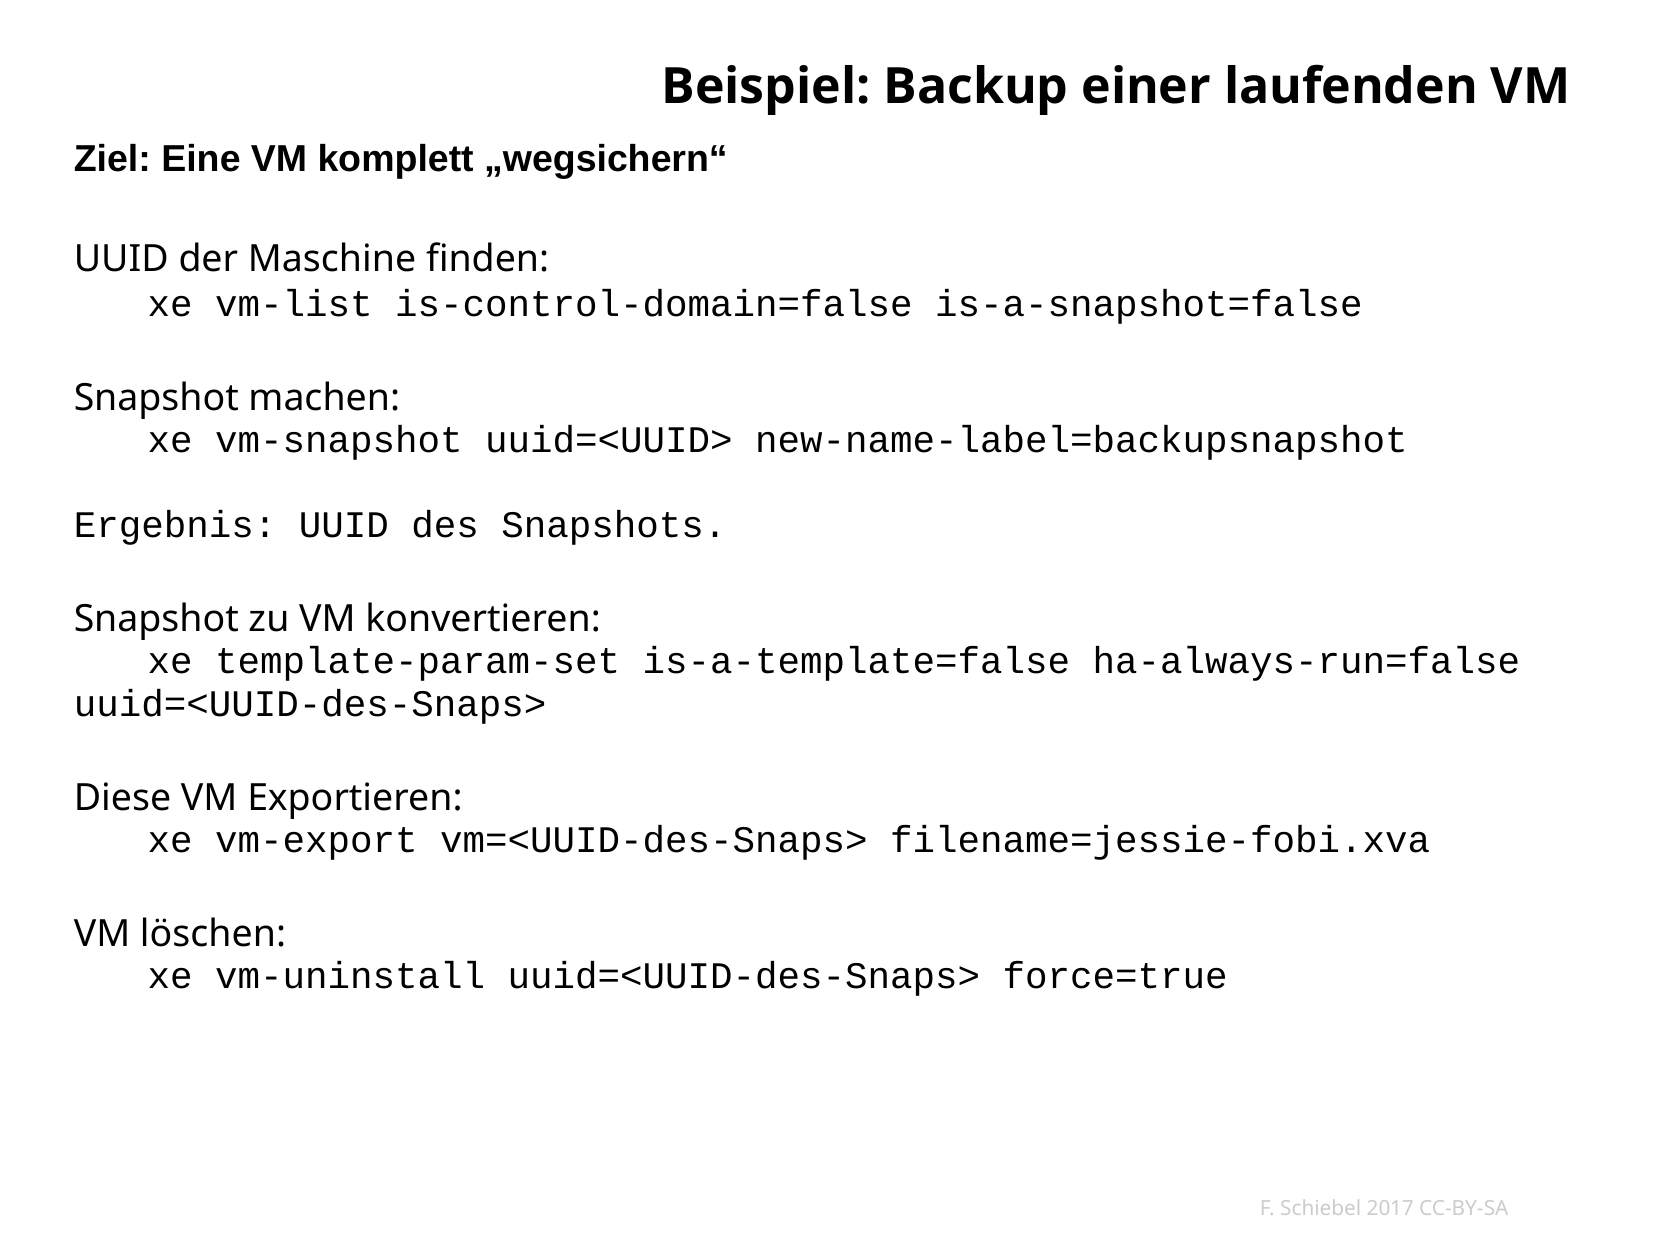

# Beispiel: Backup einer laufenden VM
Ziel: Eine VM komplett „wegsichern“
UUID der Maschine finden:
	xe vm-list is-control-domain=false is-a-snapshot=false
Snapshot machen:
	xe vm-snapshot uuid=<UUID> new-name-label=backupsnapshot
Ergebnis: UUID des Snapshots.
Snapshot zu VM konvertieren:
	xe template-param-set is-a-template=false ha-always-run=false uuid=<UUID-des-Snaps>
Diese VM Exportieren:
	xe vm-export vm=<UUID-des-Snaps> filename=jessie-fobi.xva
VM löschen:
	xe vm-uninstall uuid=<UUID-des-Snaps> force=true